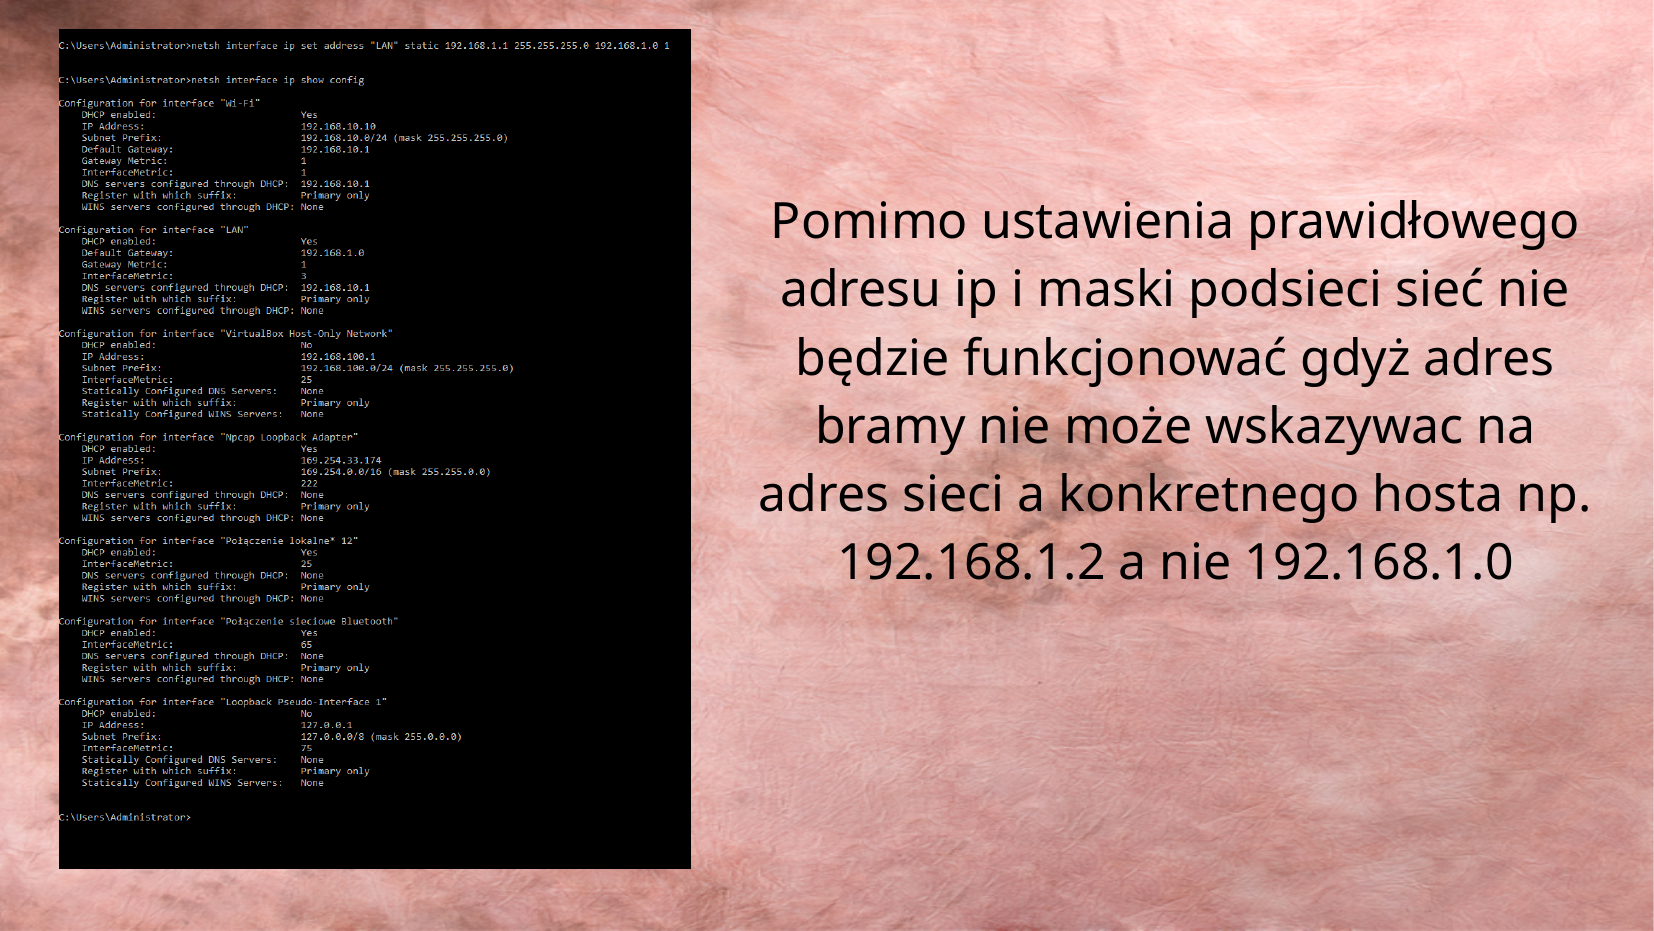

# Pomimo ustawienia prawidłowego adresu ip i maski podsieci sieć nie będzie funkcjonować gdyż adres bramy nie może wskazywac na adres sieci a konkretnego hosta np. 192.168.1.2 a nie 192.168.1.0